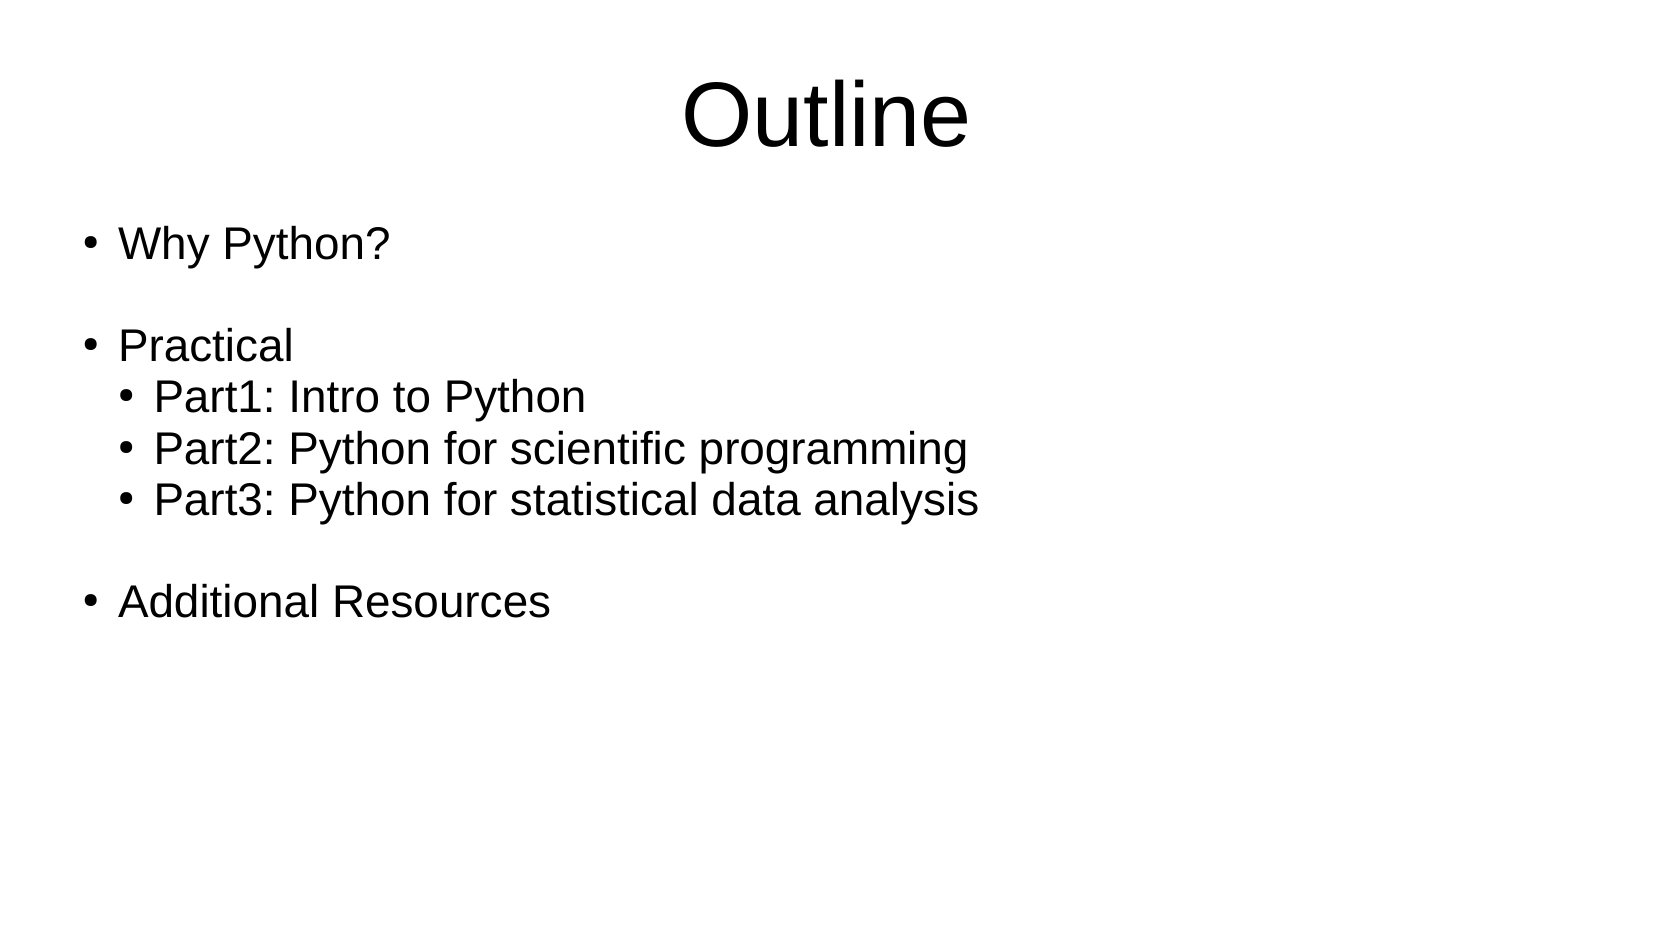

# Outline
Why Python?
Practical
Part1: Intro to Python
Part2: Python for scientific programming
Part3: Python for statistical data analysis
Additional Resources